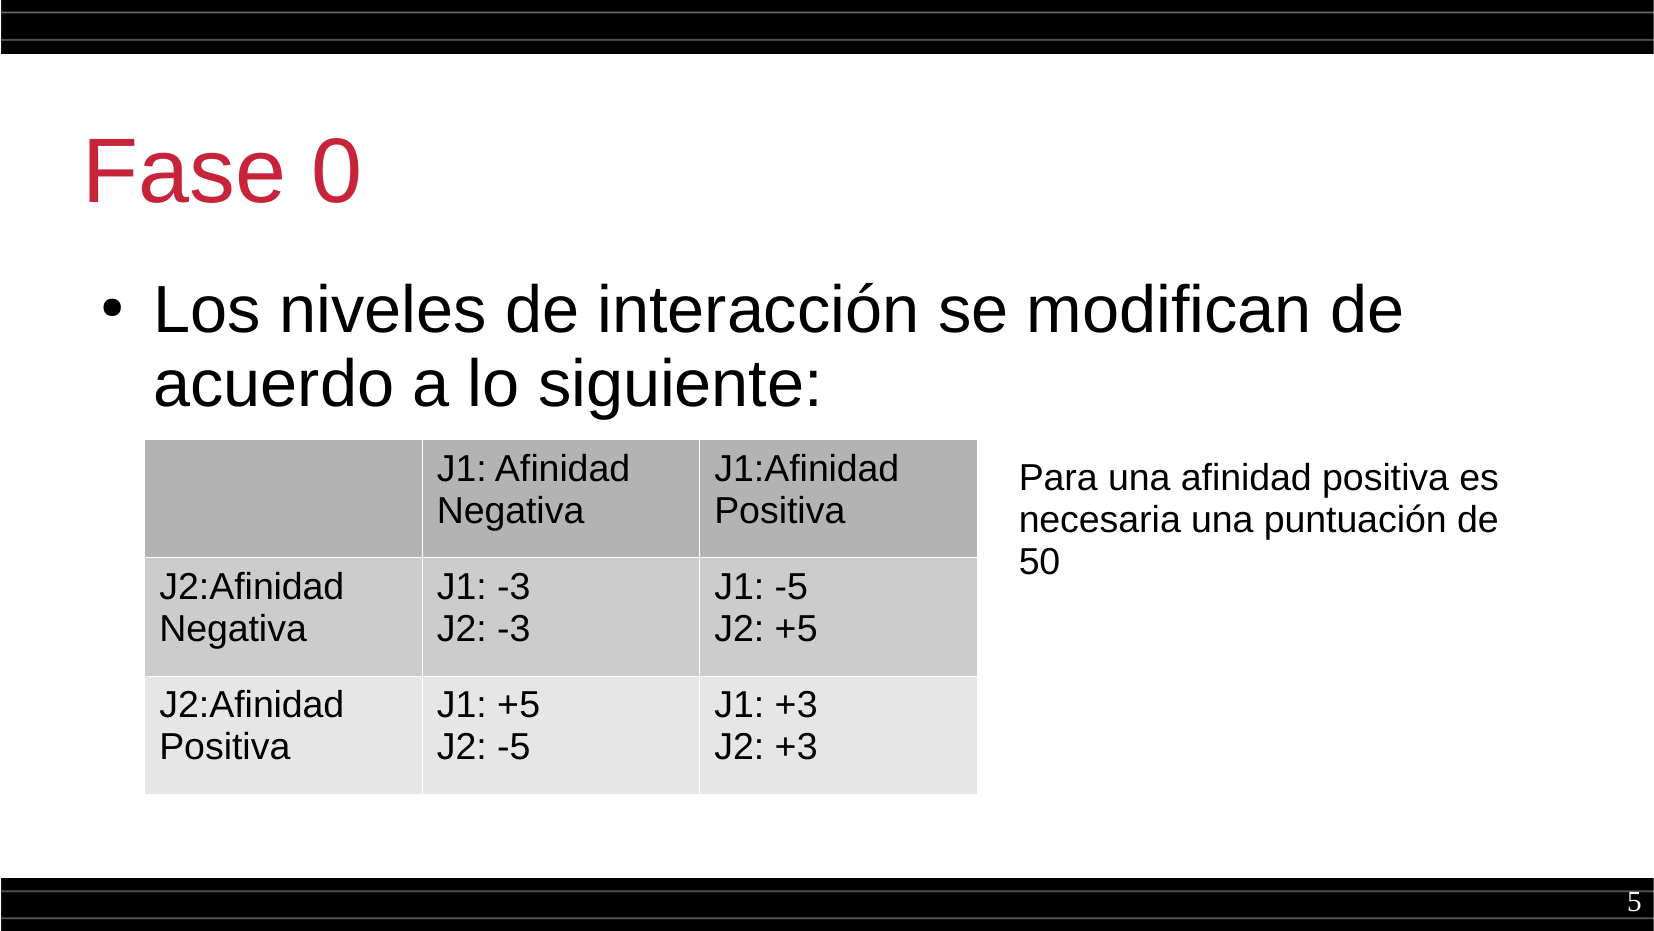

# Fase 0
Los niveles de interacción se modifican de acuerdo a lo siguiente:
| | J1: Afinidad Negativa | J1:Afinidad Positiva |
| --- | --- | --- |
| J2:Afinidad Negativa | J1: -3 J2: -3 | J1: -5 J2: +5 |
| J2:Afinidad Positiva | J1: +5 J2: -5 | J1: +3 J2: +3 |
Para una afinidad positiva es necesaria una puntuación de 50